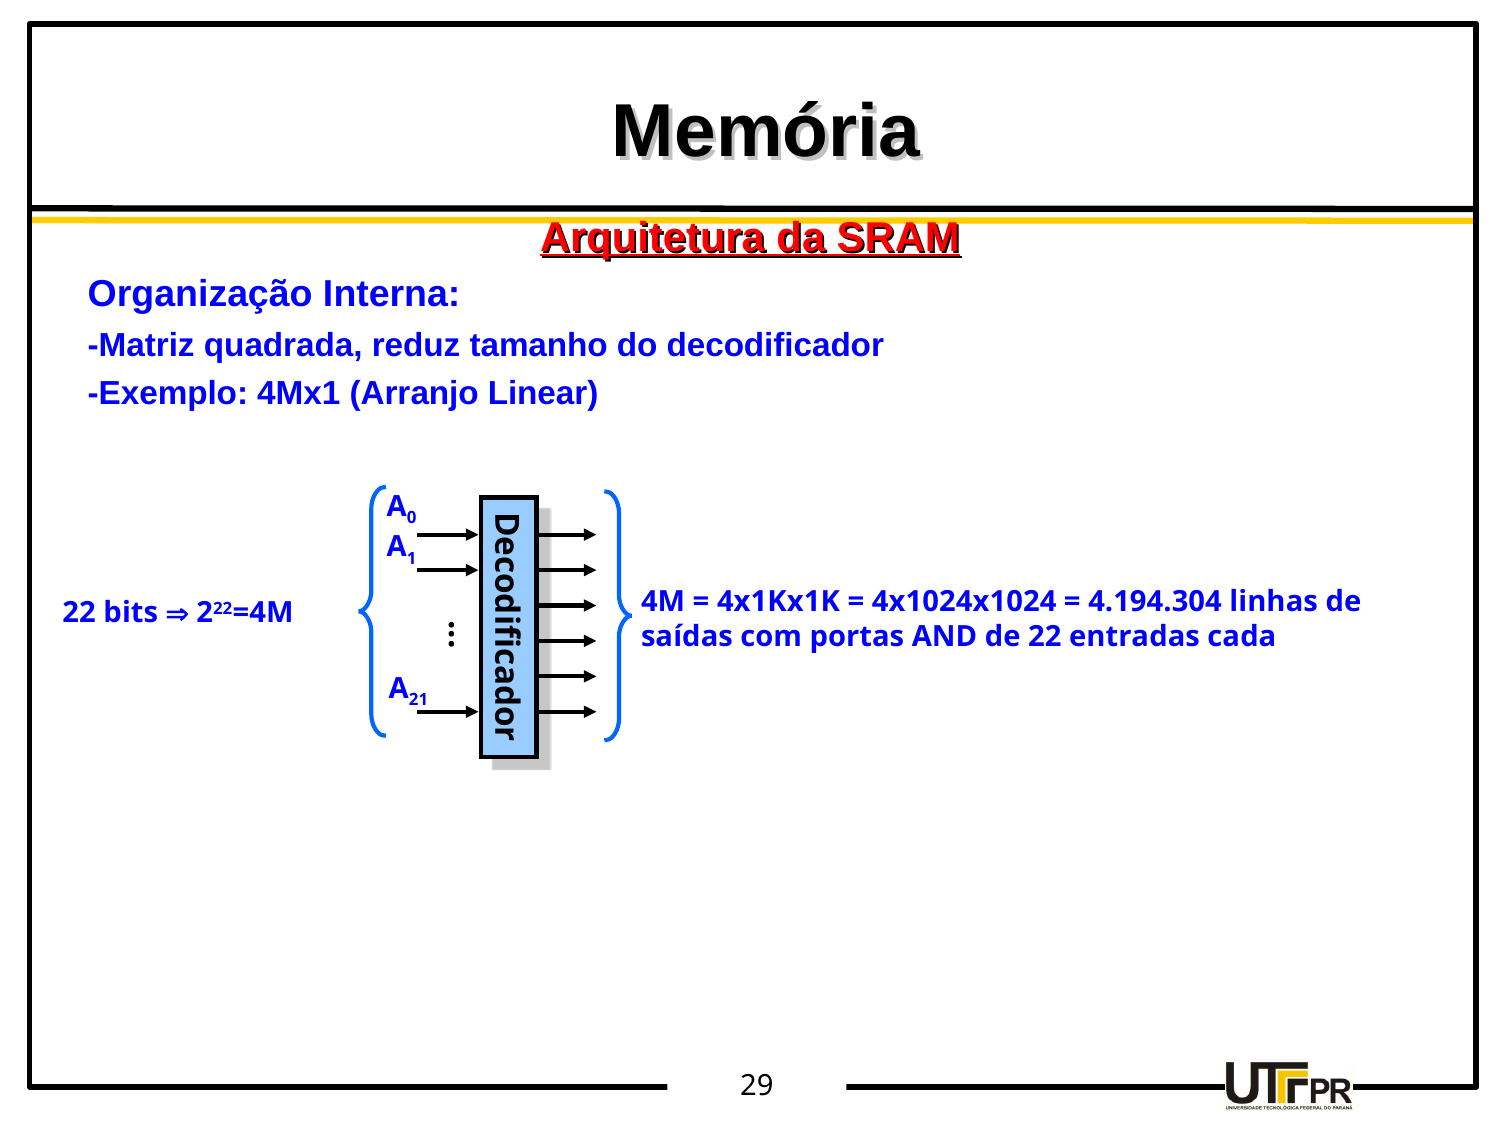

Memória
# Arquitetura da SRAM
Organização Interna:
-Matriz quadrada, reduz tamanho do decodificador
-Exemplo: 4Mx1 (Arranjo Linear)
A0
A1
4M = 4x1Kx1K = 4x1024x1024 = 4.194.304 linhas de saídas com portas AND de 22 entradas cada
22 bits  222=4M
Decodificador
...
A21